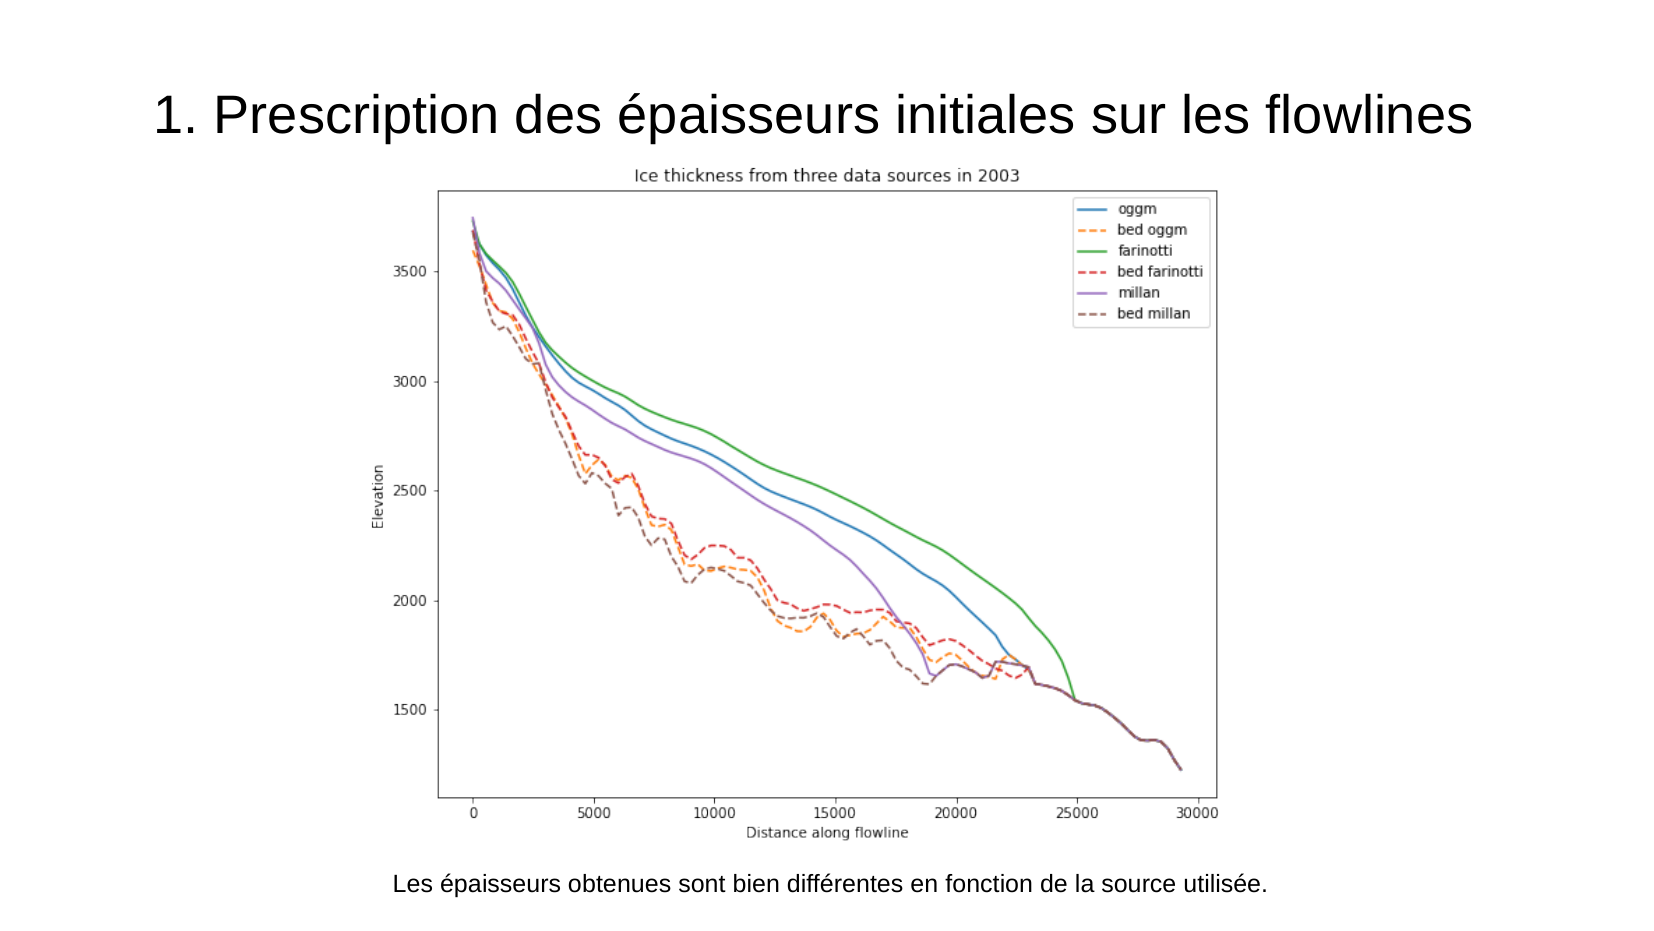

# 1. Prescription des épaisseurs initiales sur les flowlines
Les épaisseurs obtenues sont bien différentes en fonction de la source utilisée.